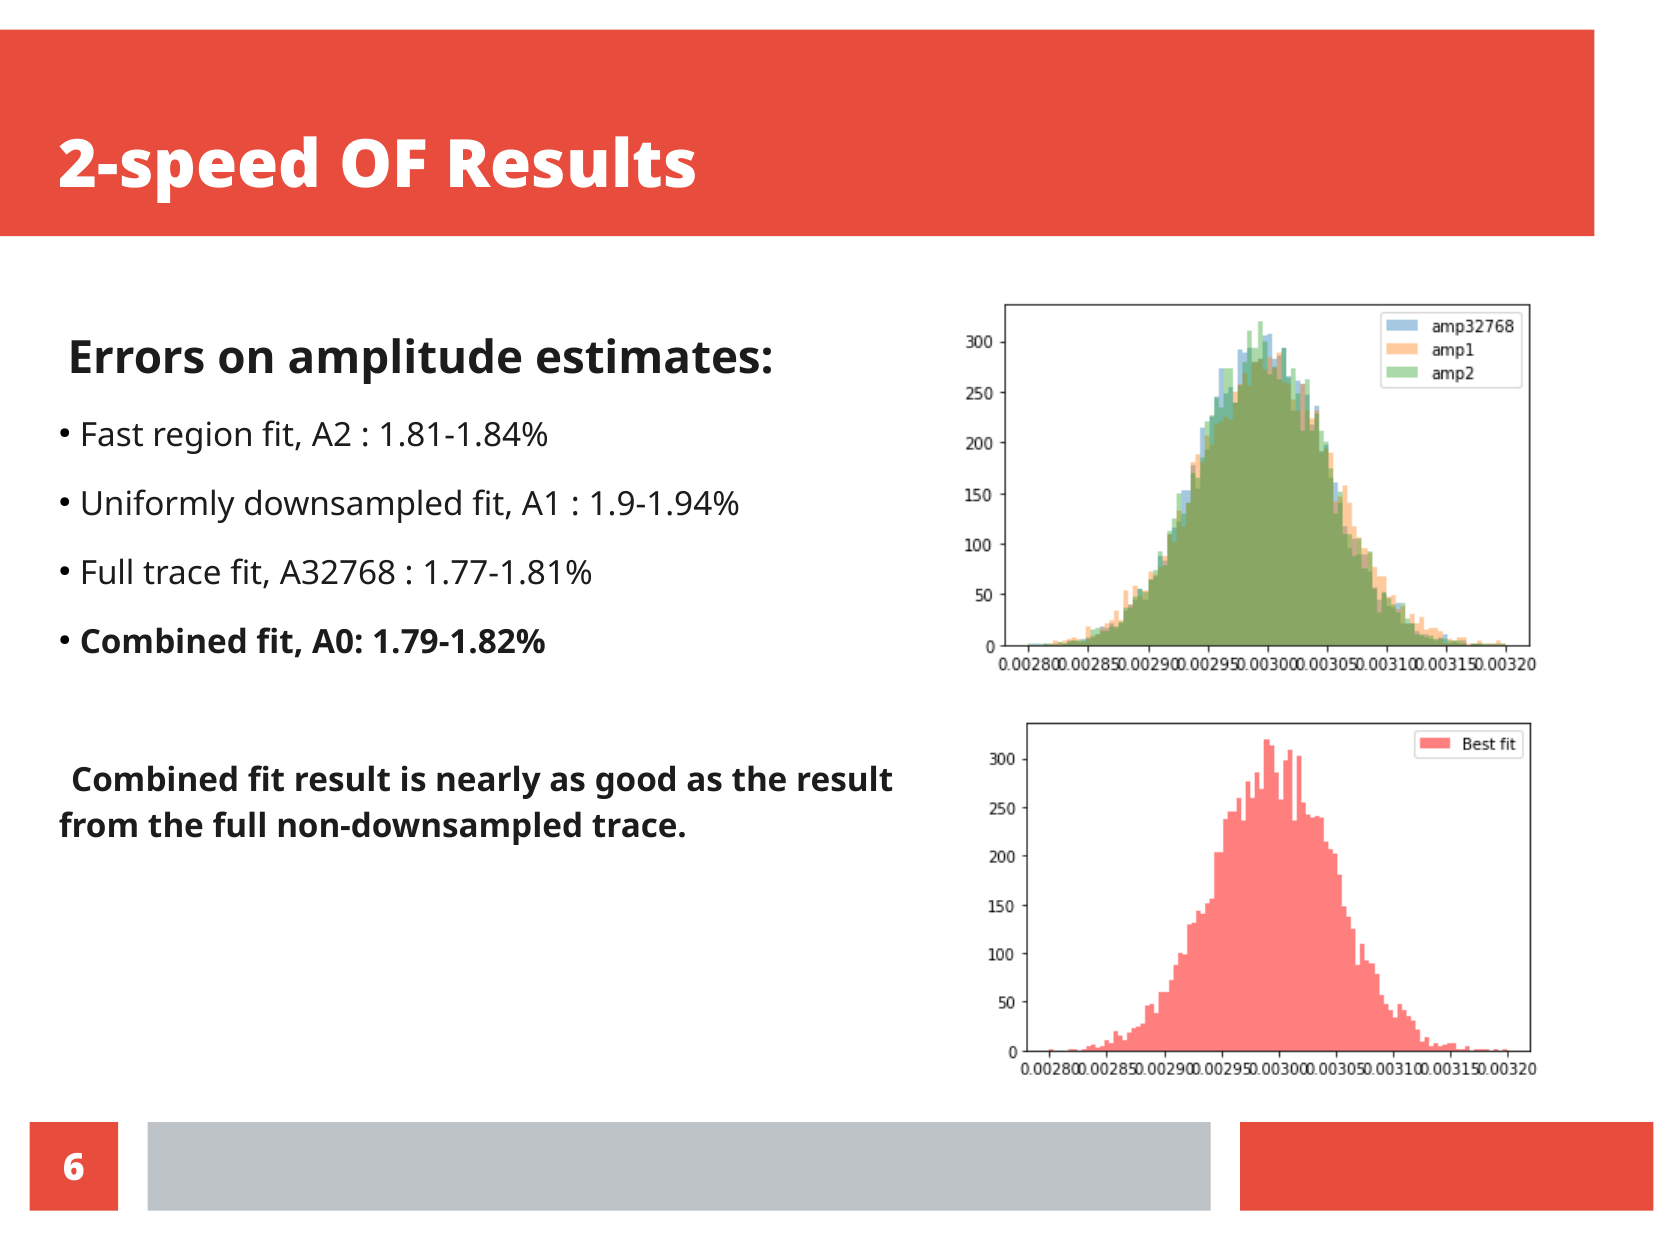

# 2-speed OF Results
 Errors on amplitude estimates:
 Fast region fit, A2 : 1.81-1.84%
 Uniformly downsampled fit, A1 : 1.9-1.94%
 Full trace fit, A32768 : 1.77-1.81%
 Combined fit, A0: 1.79-1.82%
Combined fit result is nearly as good as the result from the full non-downsampled trace.
6